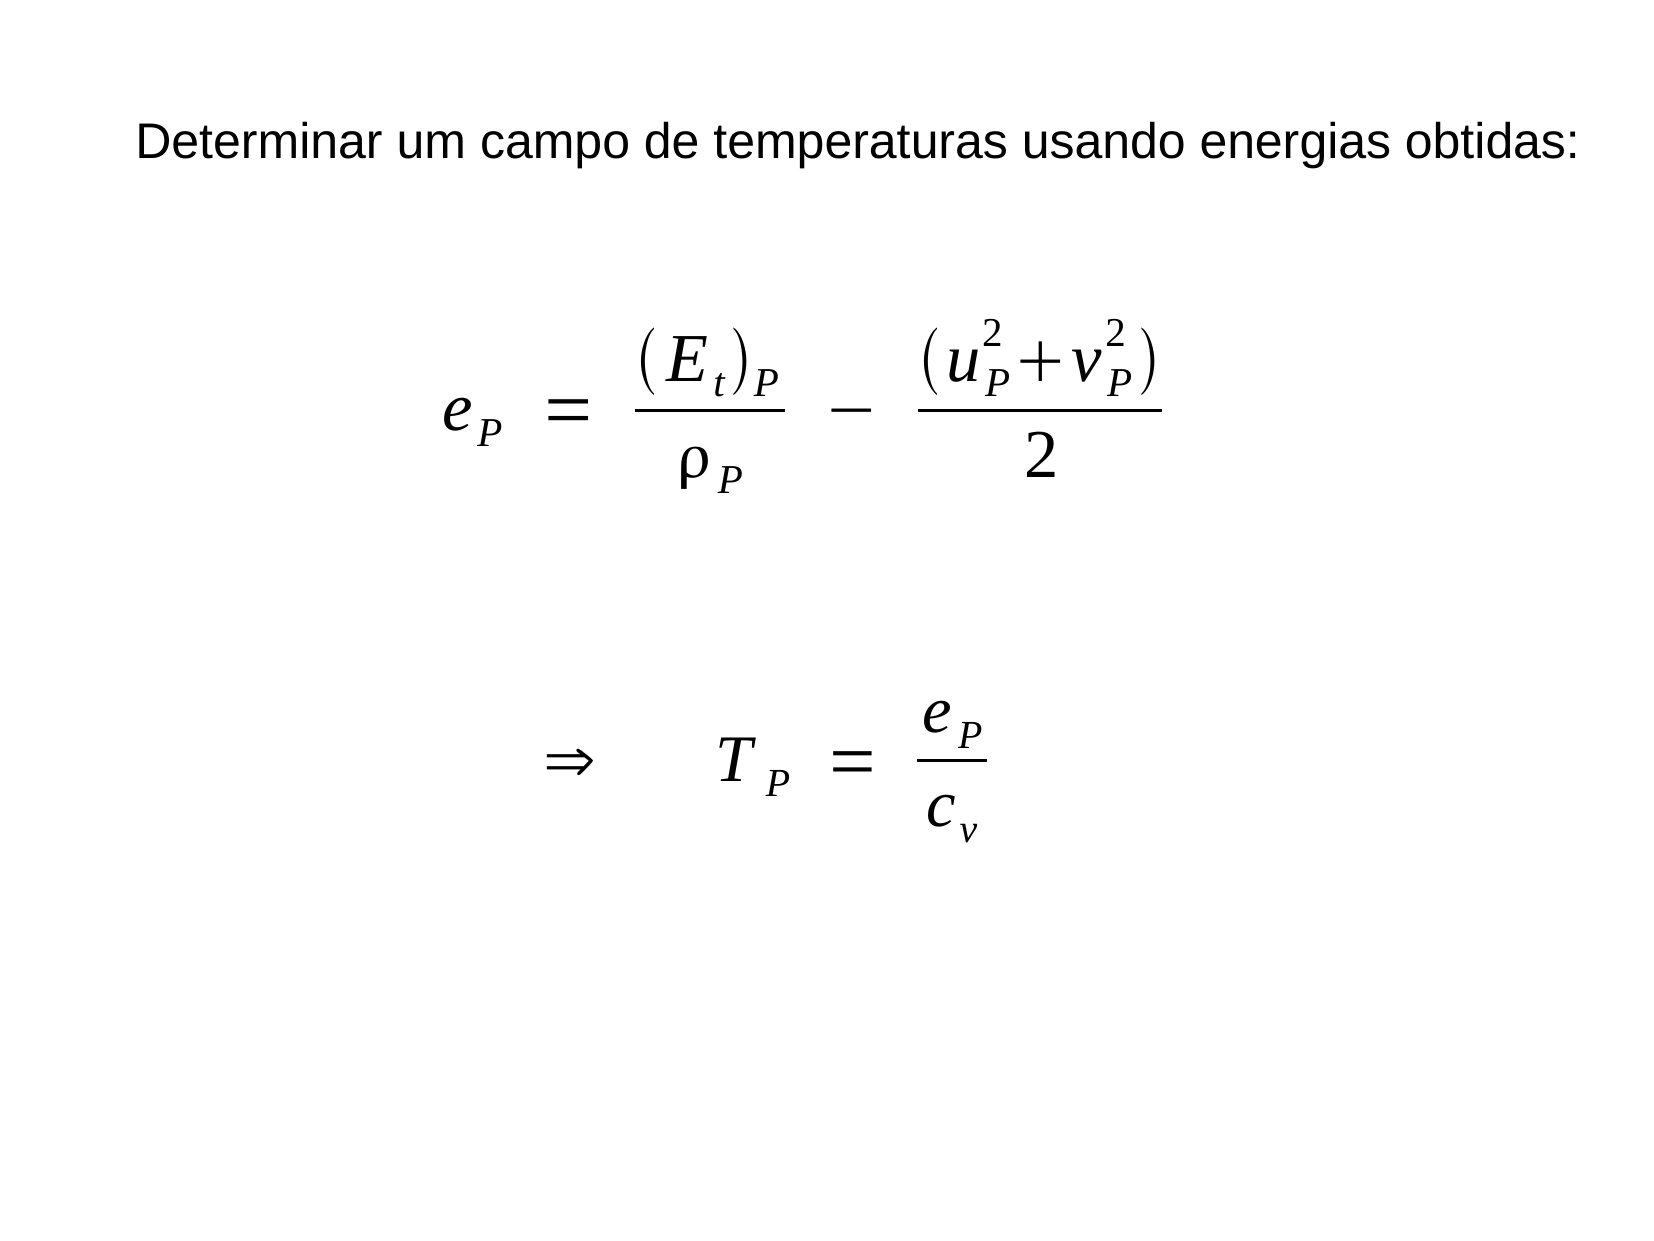

Determinar um campo de temperaturas usando energias obtidas: